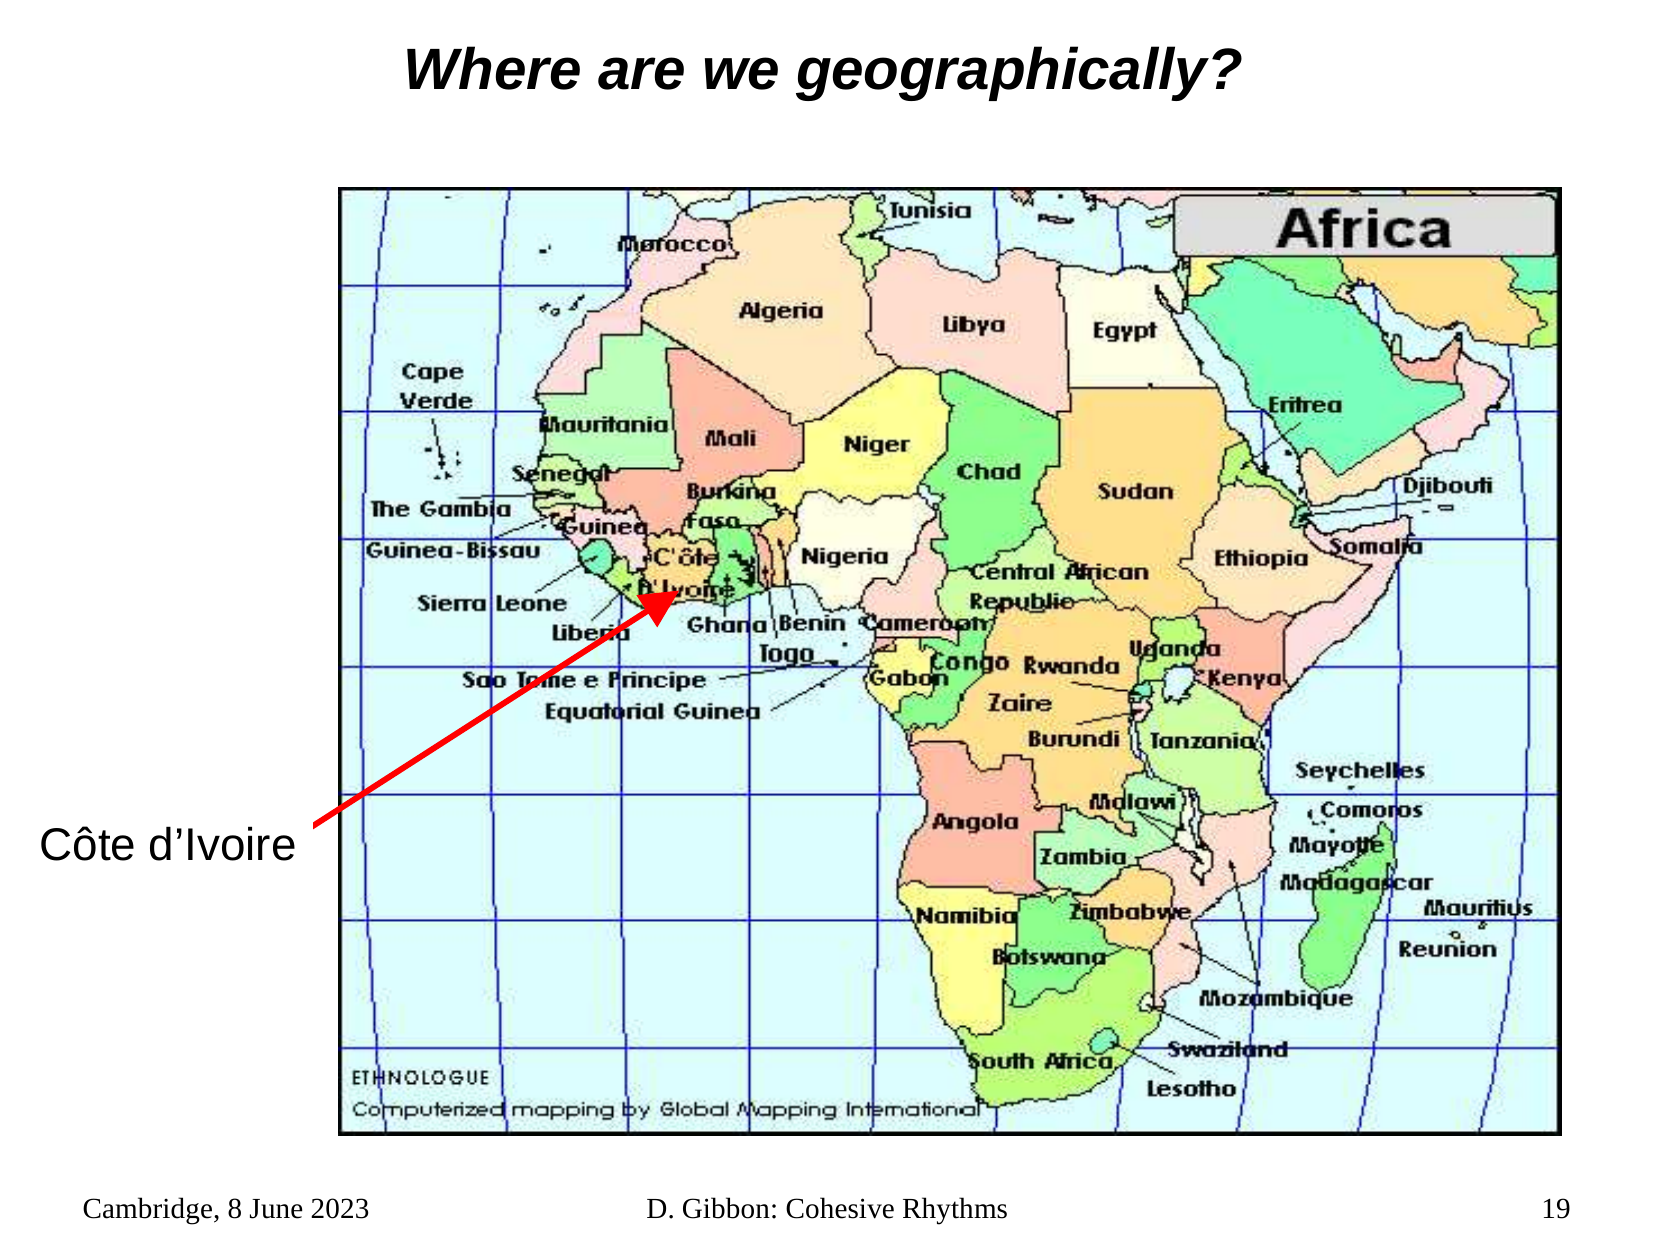

# Where are we geographically?
Côte d’Ivoire
Cambridge, 8 June 2023
D. Gibbon: Cohesive Rhythms
19